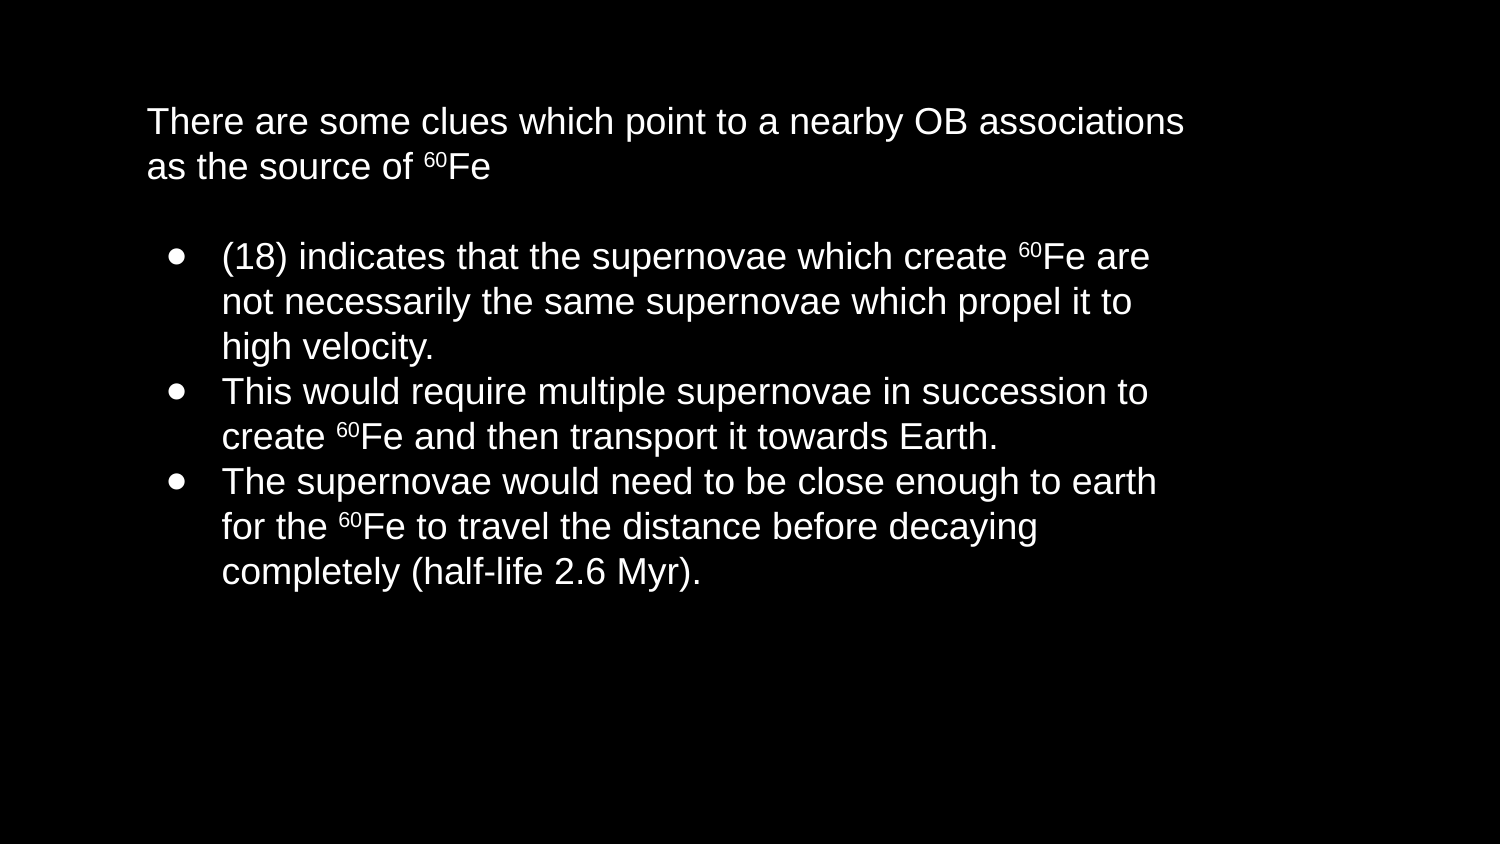

There are some clues which point to a nearby OB associations as the source of 60Fe
(18) indicates that the supernovae which create 60Fe are not necessarily the same supernovae which propel it to high velocity.
This would require multiple supernovae in succession to create 60Fe and then transport it towards Earth.
The supernovae would need to be close enough to earth for the 60Fe to travel the distance before decaying completely (half-life 2.6 Myr).